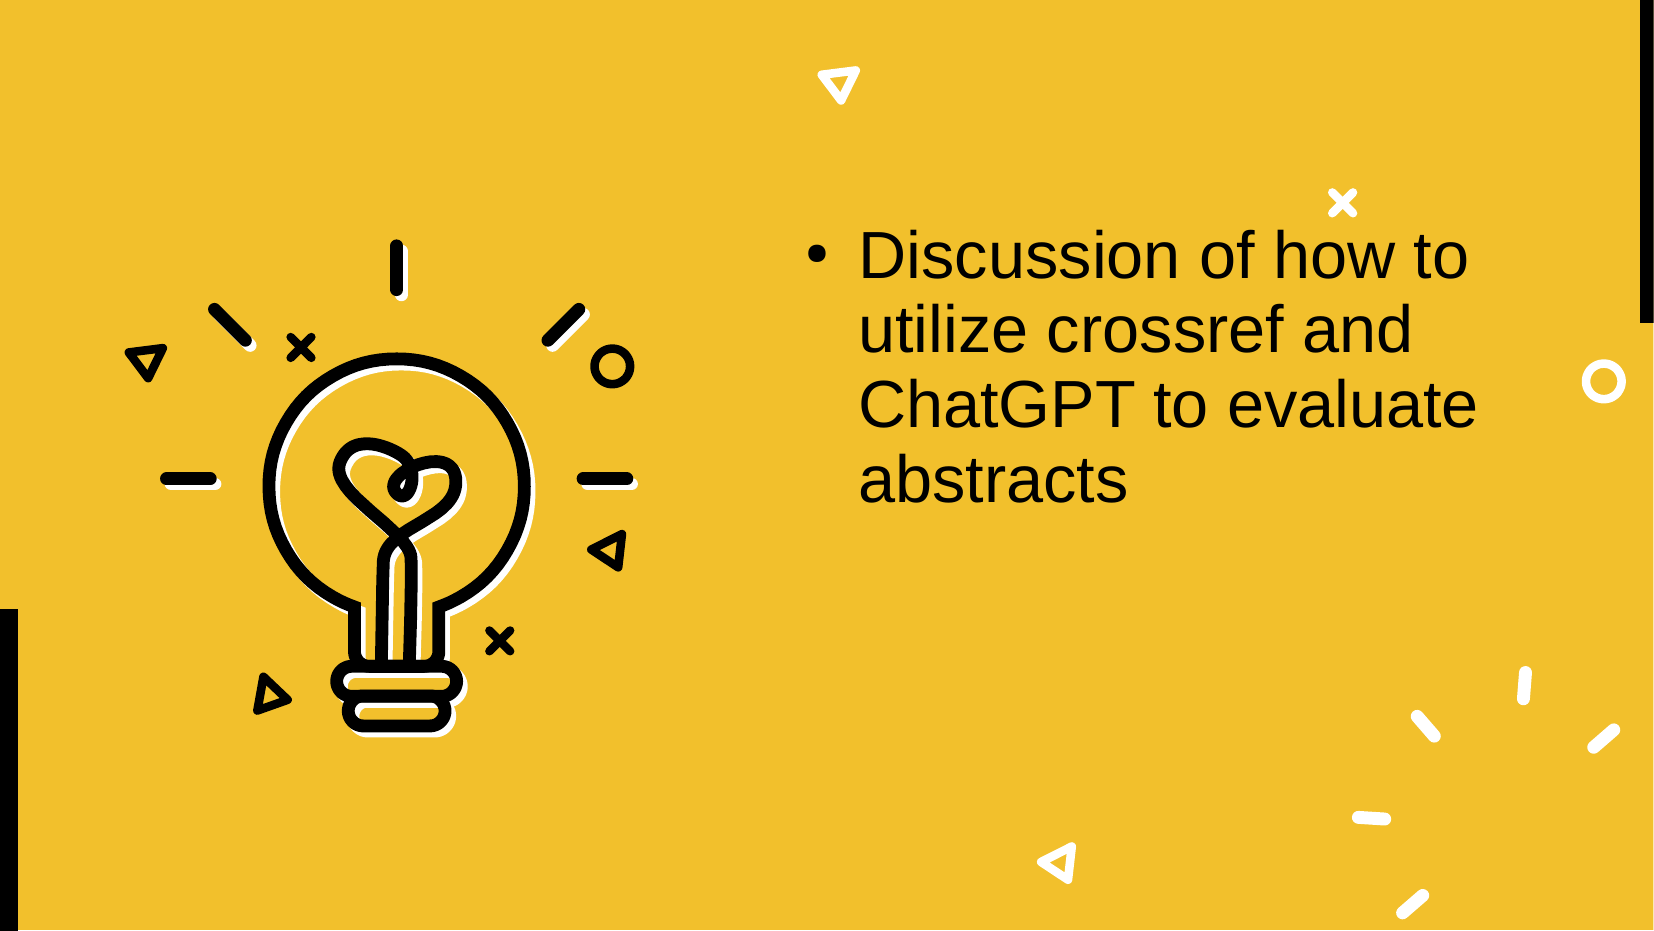

# Discussion of how to utilize crossref and ChatGPT to evaluate abstracts